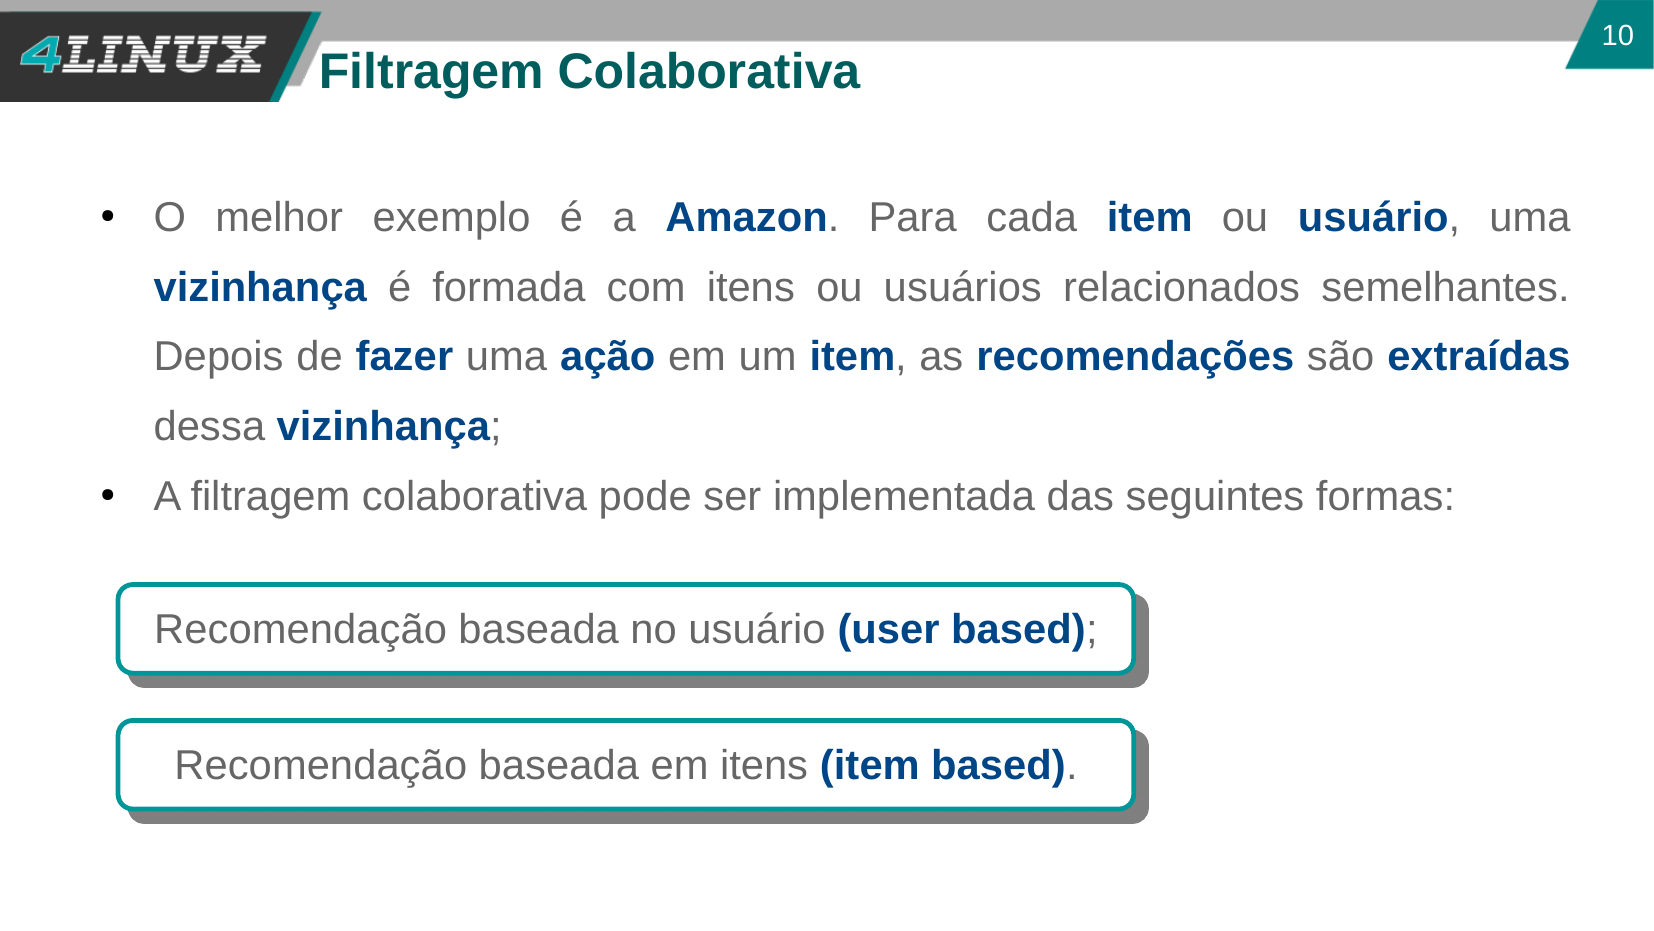

# Filtragem Colaborativa
O melhor exemplo é a Amazon. Para cada item ou usuário, uma vizinhança é formada com itens ou usuários relacionados semelhantes. Depois de fazer uma ação em um item, as recomendações são extraídas dessa vizinhança;
A filtragem colaborativa pode ser implementada das seguintes formas:
Recomendação baseada no usuário (user based);
Recomendação baseada em itens (item based).